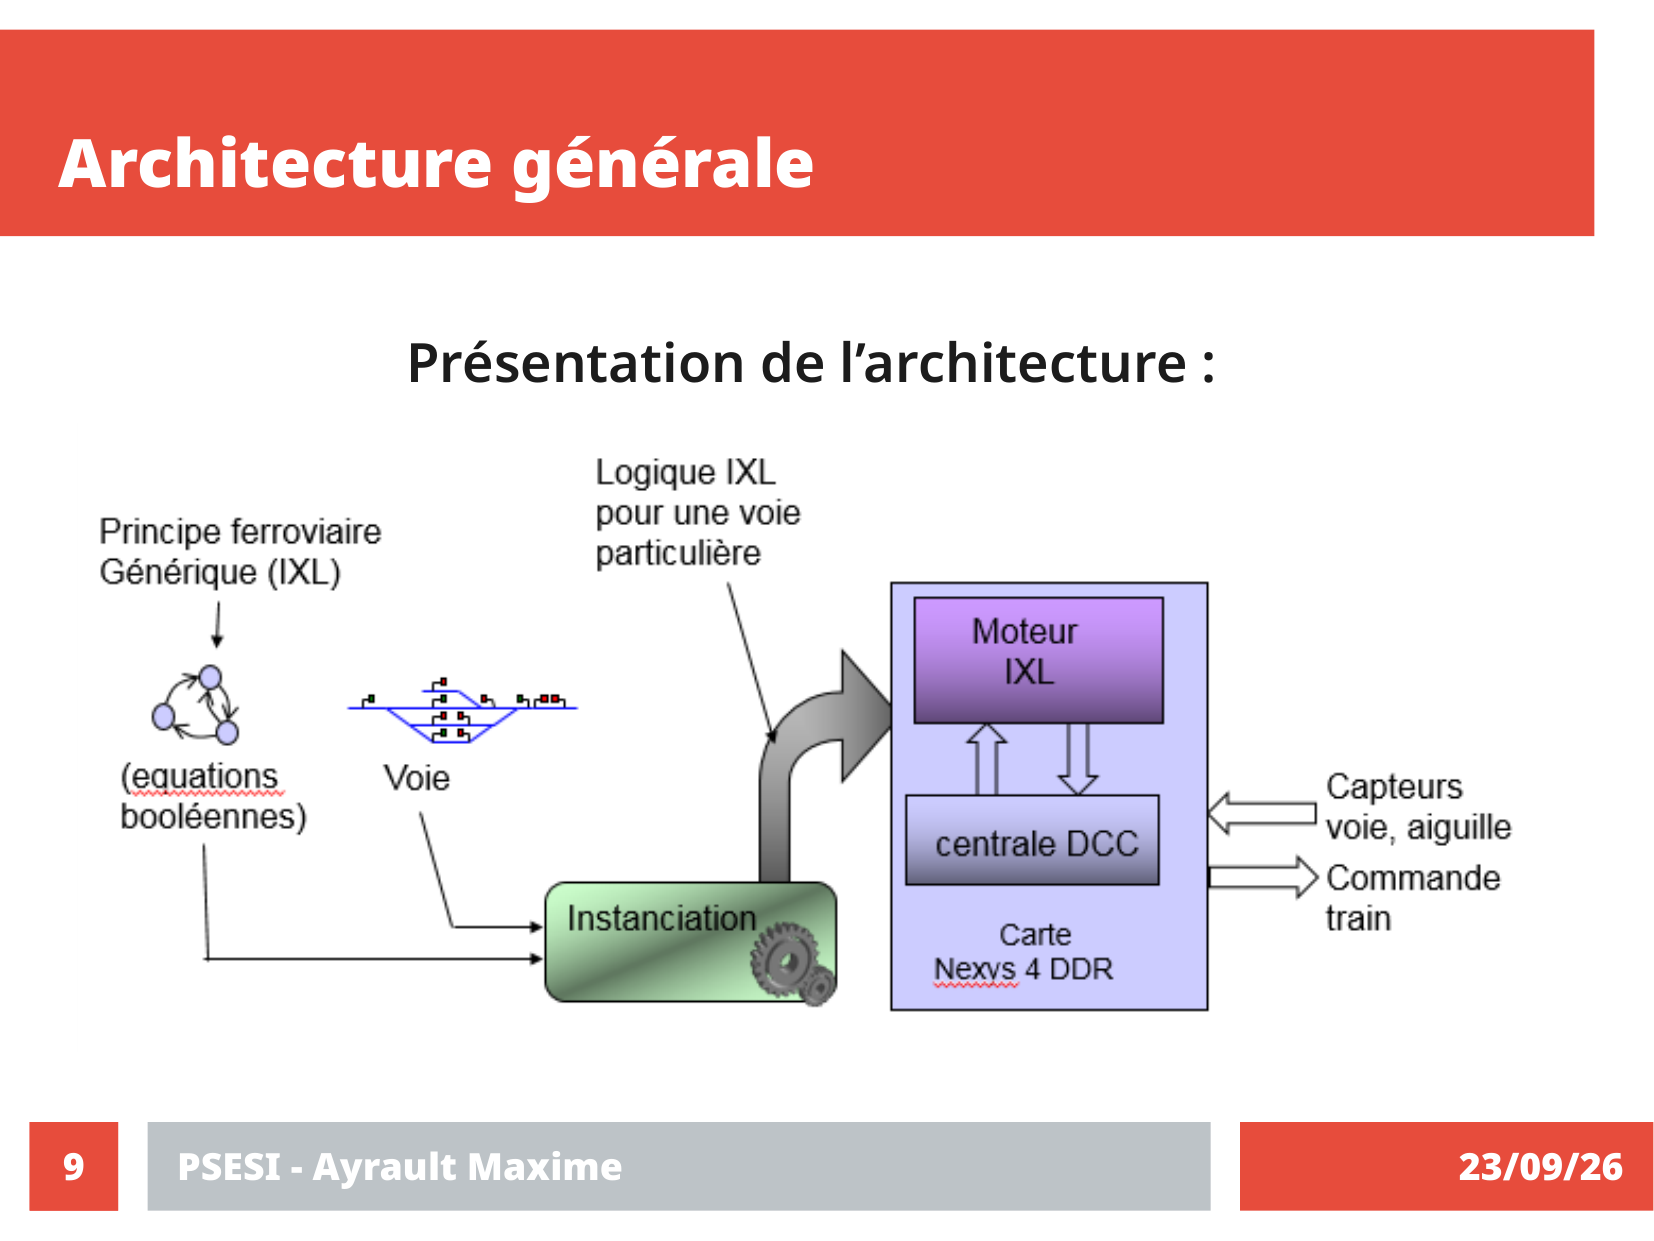

# Architecture générale
Présentation de l’architecture :
9
PSESI - Ayrault Maxime